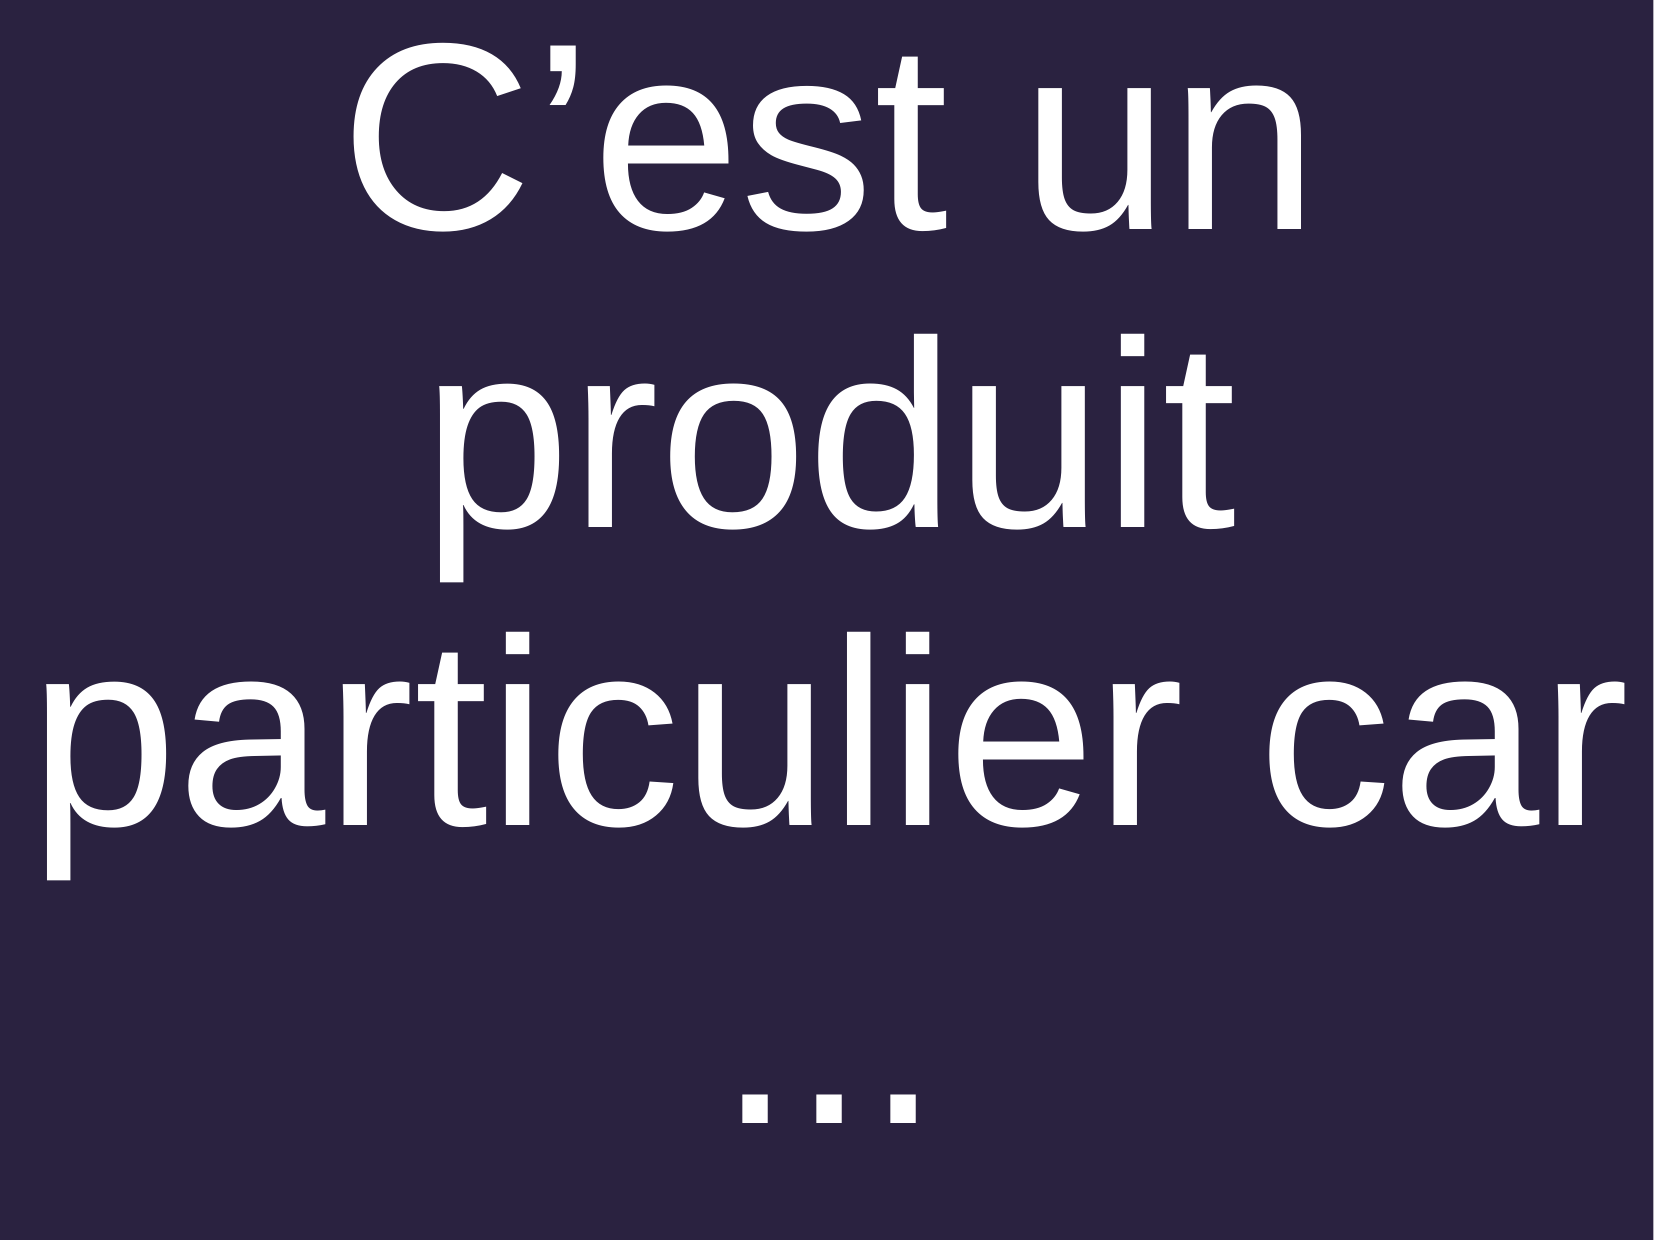

# C’est un produit particulier car ...